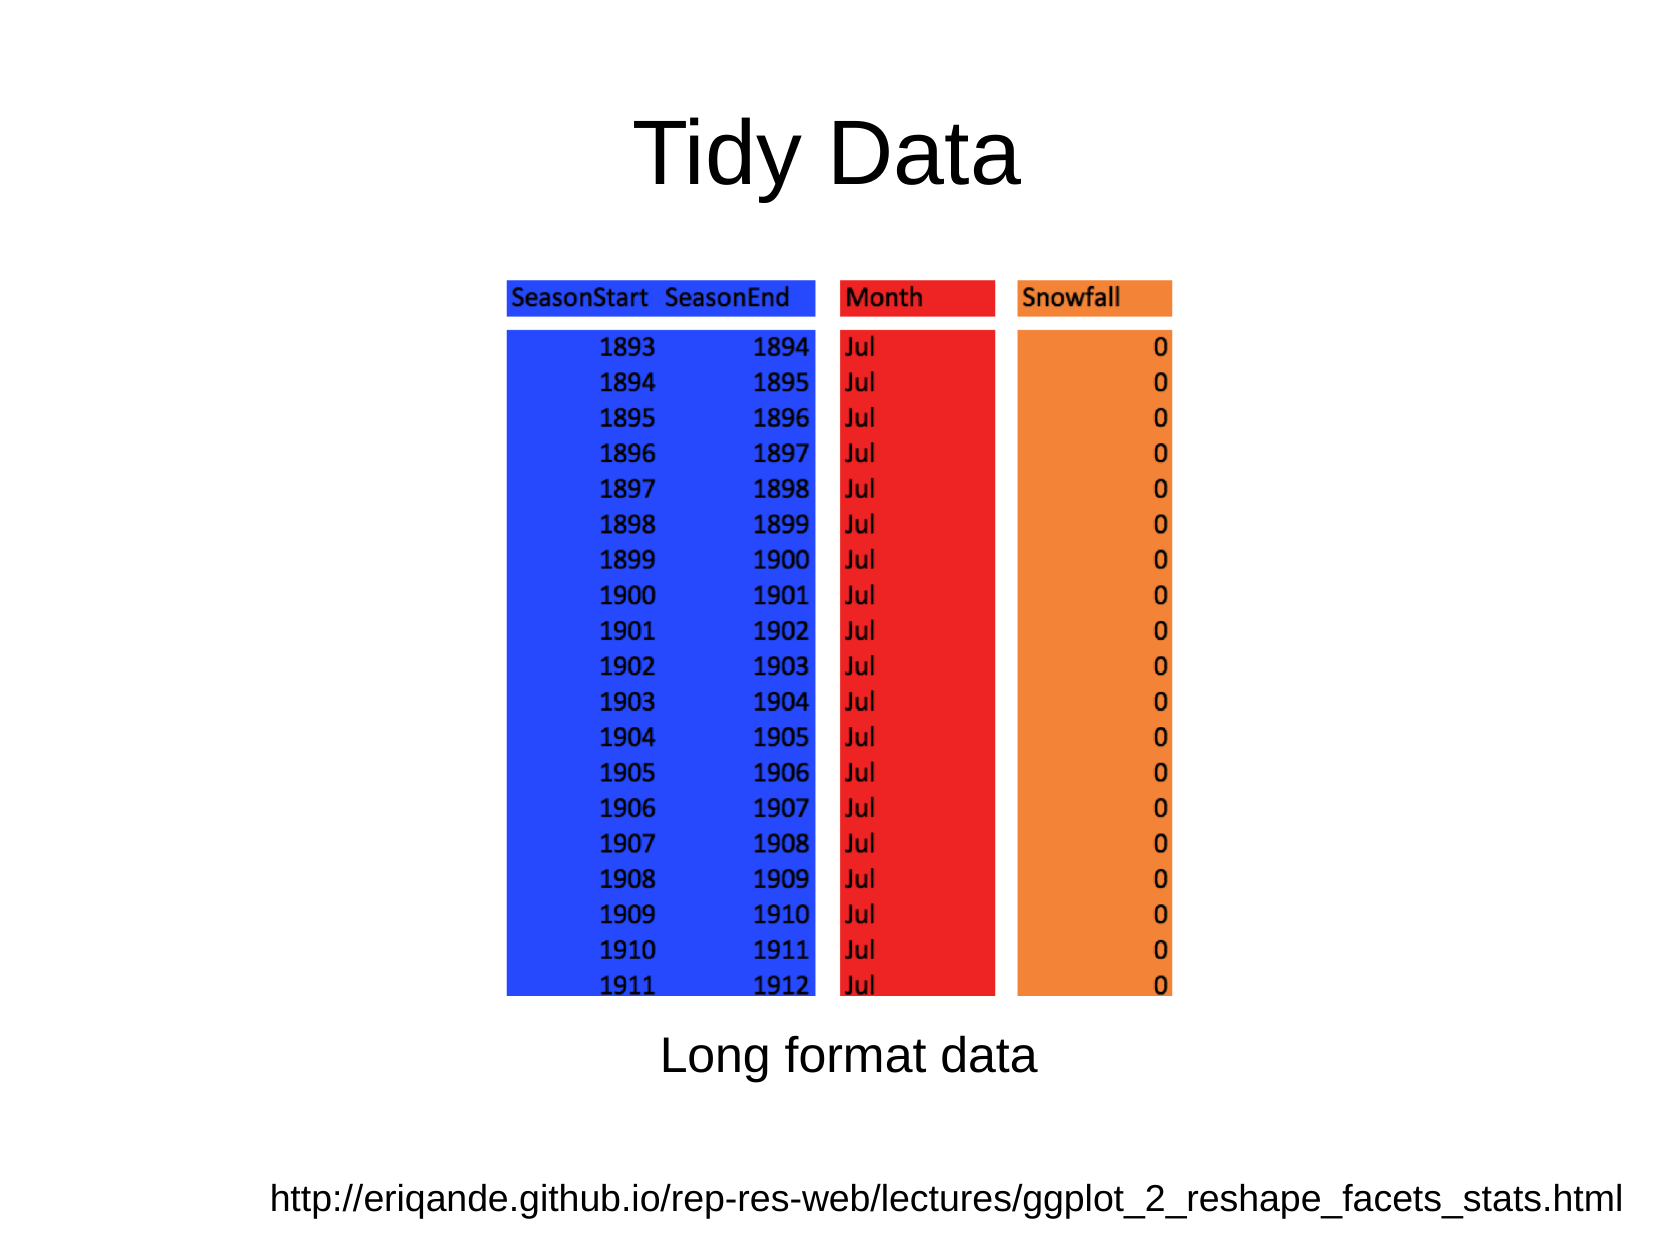

# Tidy Data
Long format data
http://eriqande.github.io/rep-res-web/lectures/ggplot_2_reshape_facets_stats.html